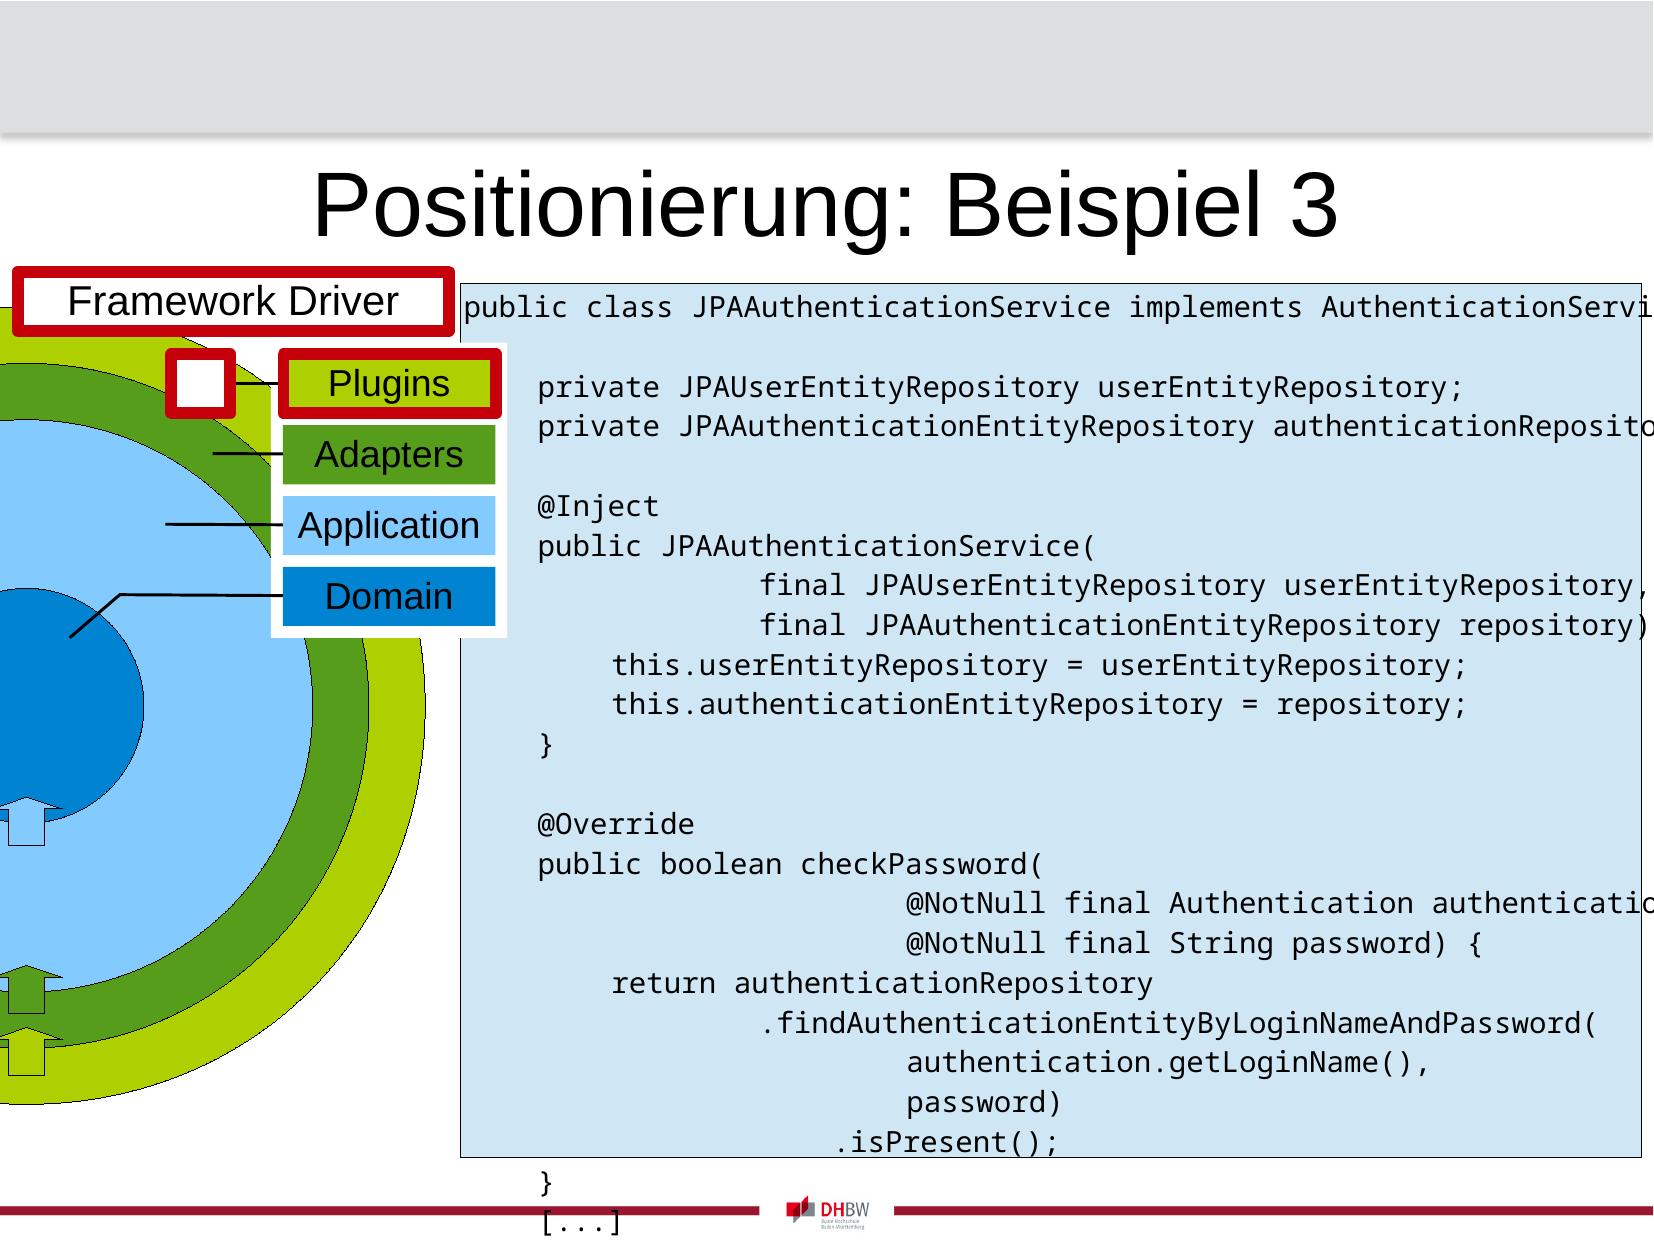

# Positionierung: Beispiel 3
Framework Driver
public class JPAAuthenticationService implements AuthenticationService {
	private JPAUserEntityRepository userEntityRepository;
	private JPAAuthenticationEntityRepository authenticationRepository;
	@Inject
	public JPAAuthenticationService(
				final JPAUserEntityRepository userEntityRepository,
				final JPAAuthenticationEntityRepository repository) {
		this.userEntityRepository = userEntityRepository;
		this.authenticationEntityRepository = repository;
	}
	@Override
	public boolean checkPassword(
						@NotNull final Authentication authentication,
						@NotNull final String password) {
		return authenticationRepository
				.findAuthenticationEntityByLoginNameAndPassword(
						authentication.getLoginName(),
						password)
					.isPresent();
	}
	[...]
}
Plugins
Adapters
Application
Domain